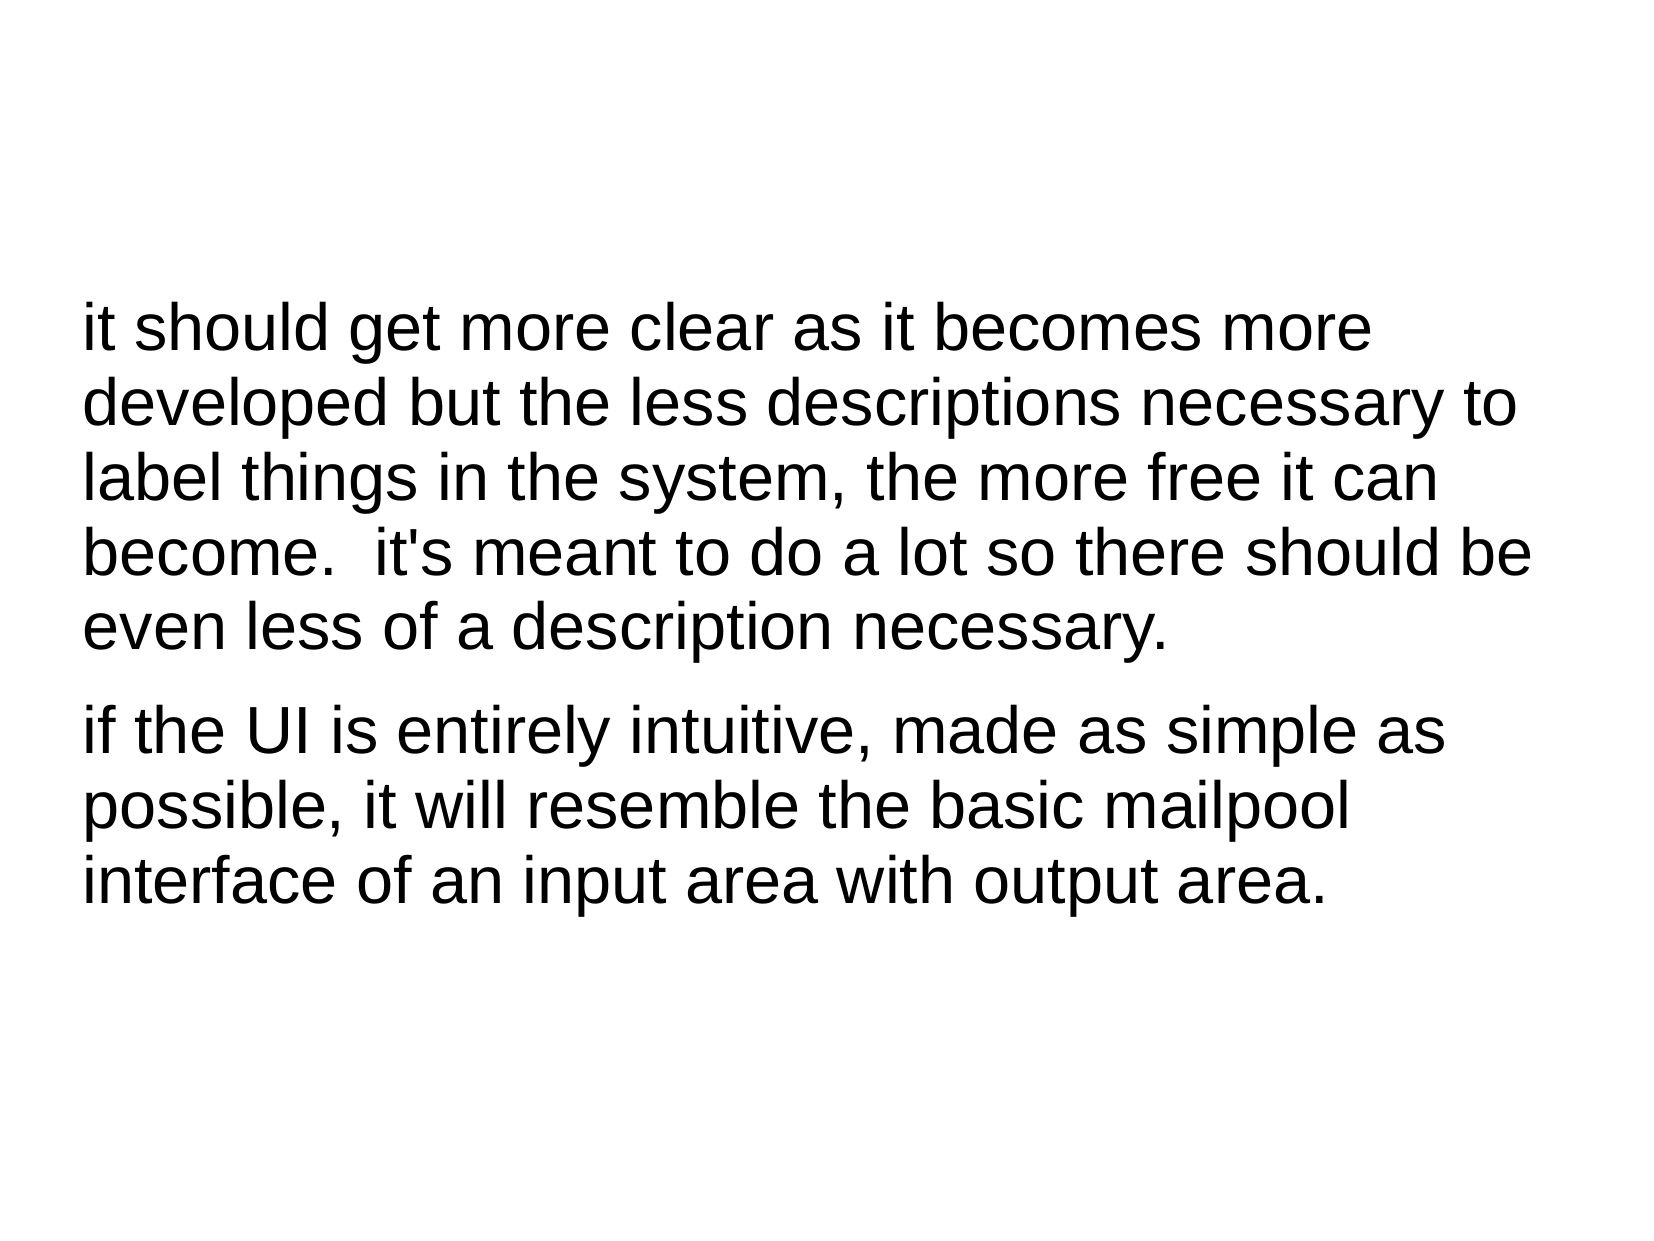

# it should get more clear as it becomes more developed but the less descriptions necessary to label things in the system, the more free it can become. it's meant to do a lot so there should be even less of a description necessary.
if the UI is entirely intuitive, made as simple as possible, it will resemble the basic mailpool interface of an input area with output area.